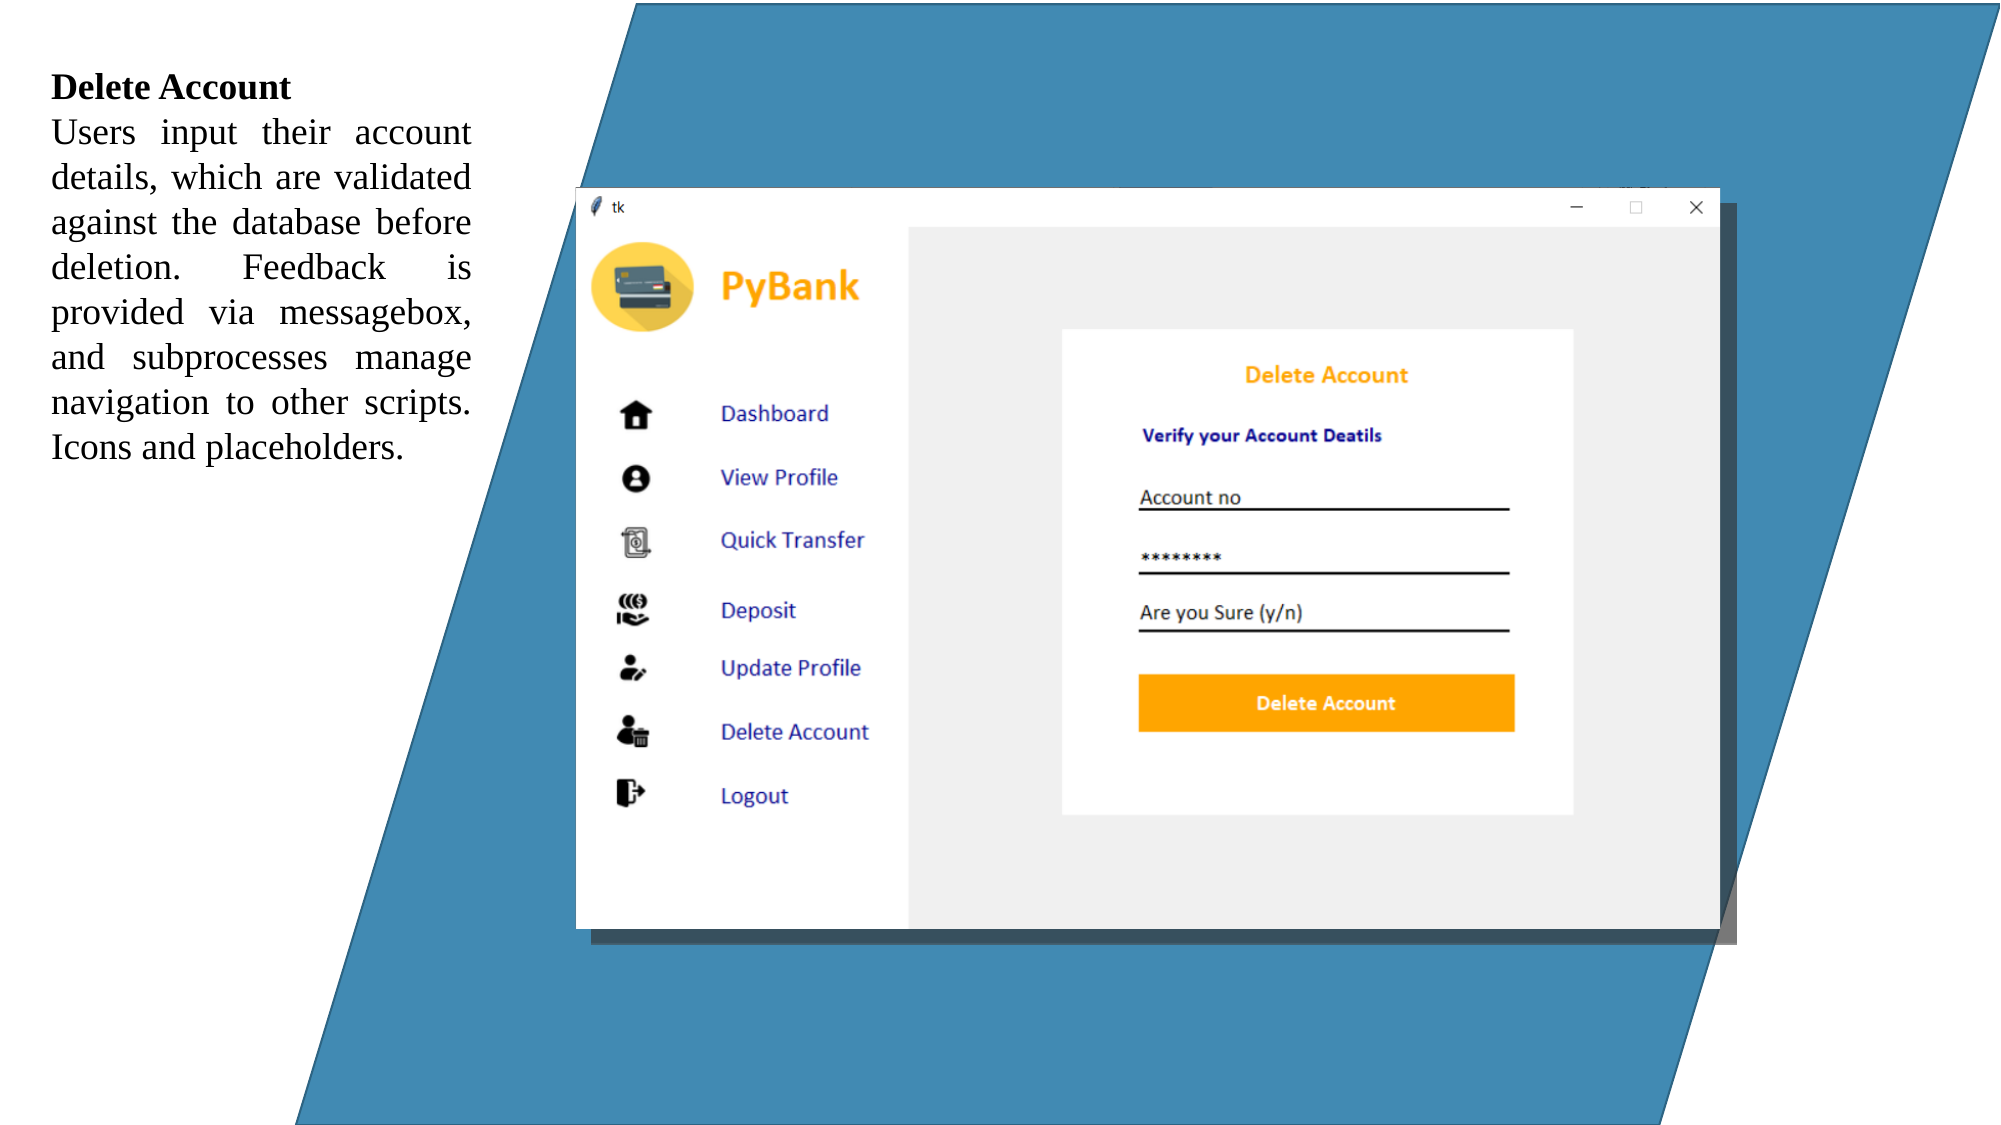

Delete Account
Users input their account details, which are validated against the database before deletion. Feedback is provided via messagebox, and subprocesses manage navigation to other scripts. Icons and placeholders.